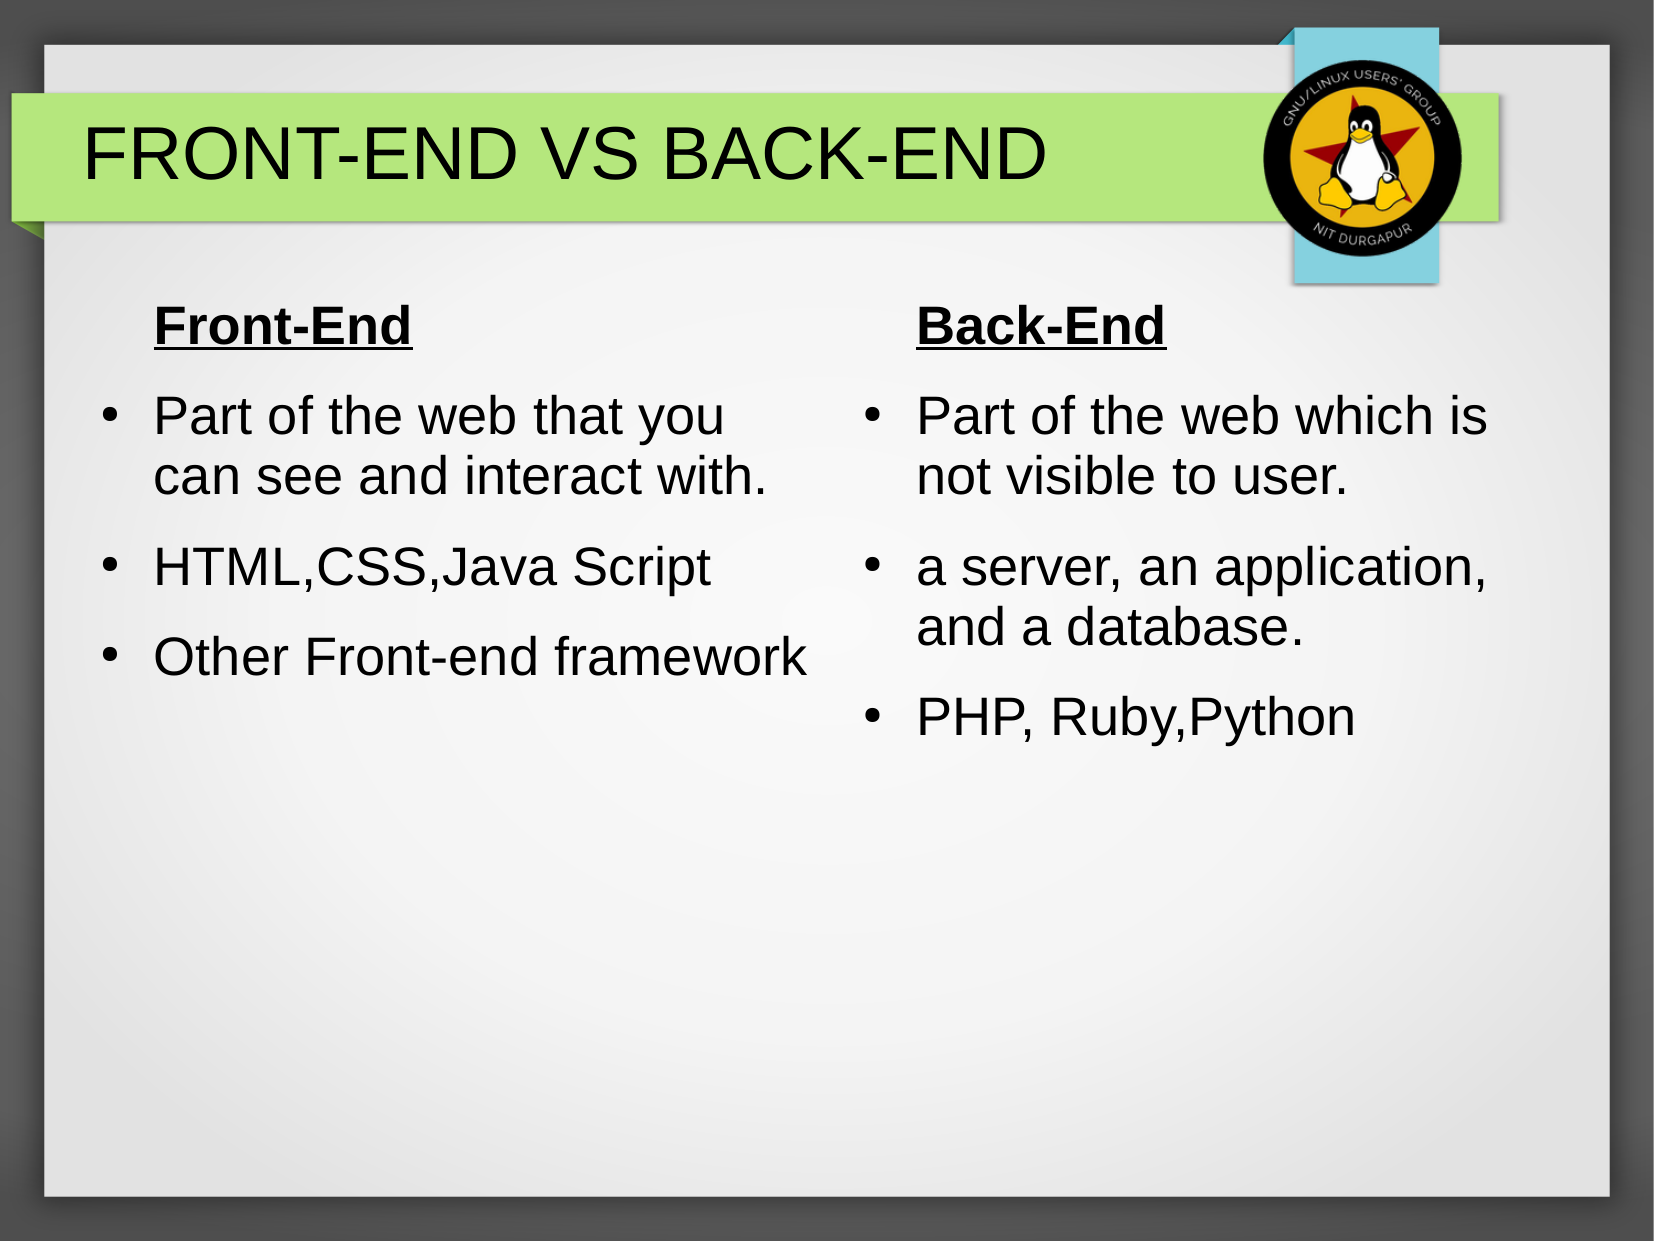

# FRONT-END VS BACK-END
Front-End
Part of the web that you can see and interact with.
HTML,CSS,Java Script
Other Front-end framework
Back-End
Part of the web which is not visible to user.
a server, an application, and a database.
PHP, Ruby,Python